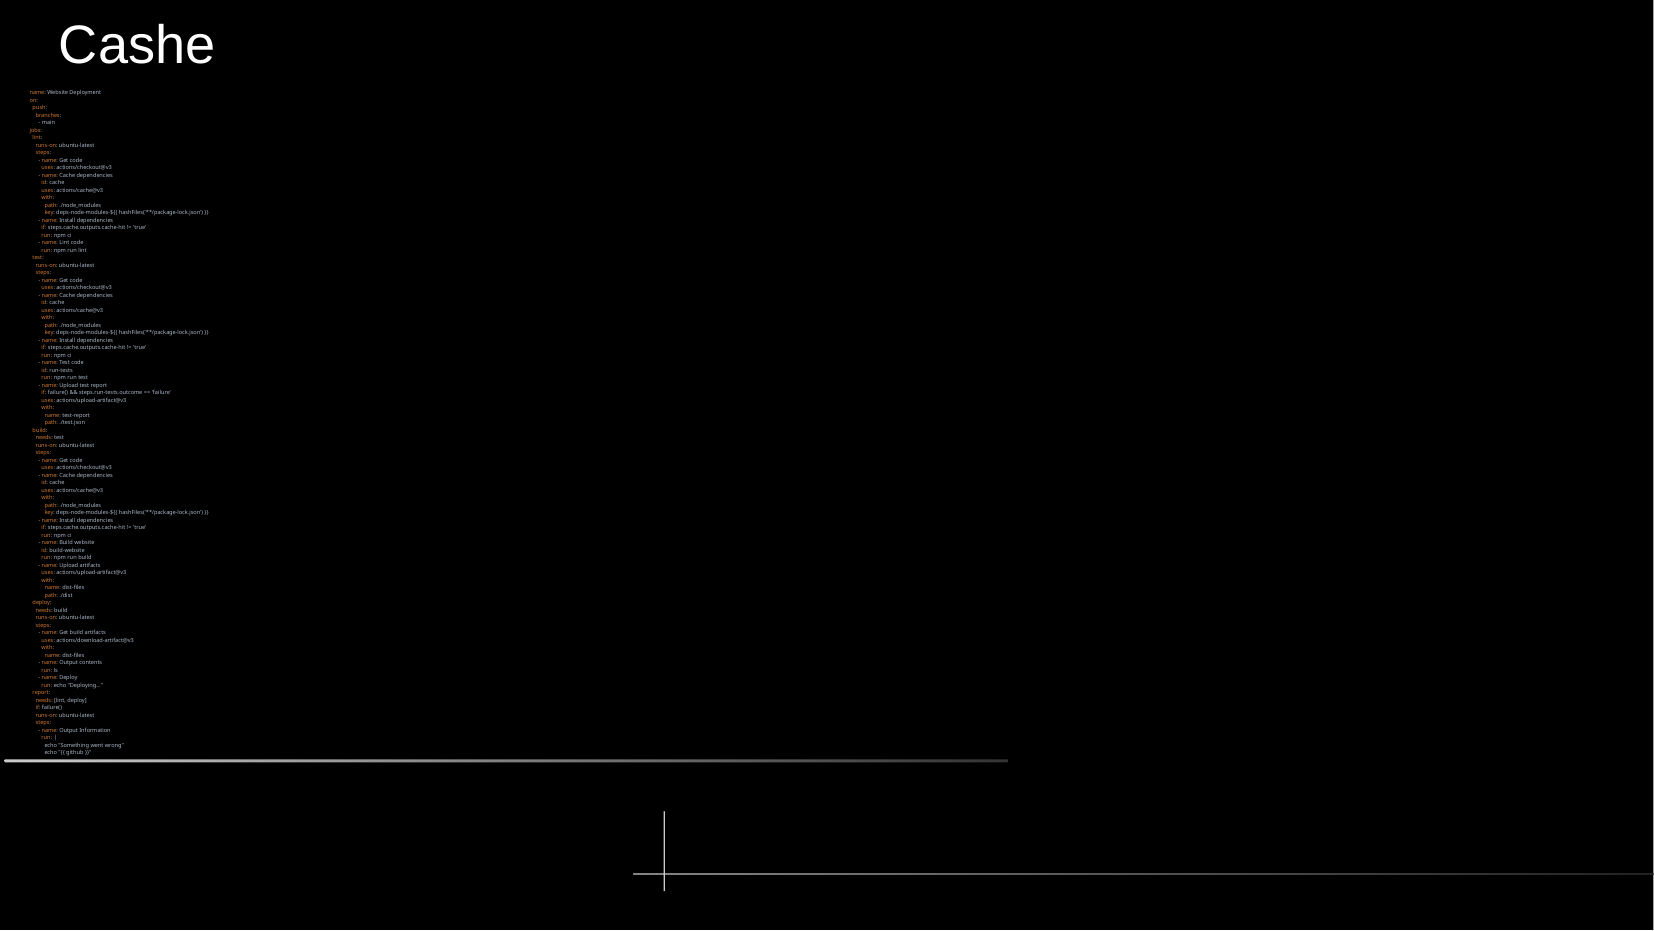

# Cashe
name: Website Deployment
on:
 push:
 branches:
 - main
jobs:
 lint:
 runs-on: ubuntu-latest
 steps:
 - name: Get code
 uses: actions/checkout@v3
 - name: Cache dependencies
 id: cache
 uses: actions/cache@v3
 with:
 path: ./node_modules
 key: deps-node-modules-${{ hashFiles('**/package-lock.json') }}
 - name: Install dependencies
 if: steps.cache.outputs.cache-hit != 'true'
 run: npm ci
 - name: Lint code
 run: npm run lint
 test:
 runs-on: ubuntu-latest
 steps:
 - name: Get code
 uses: actions/checkout@v3
 - name: Cache dependencies
 id: cache
 uses: actions/cache@v3
 with:
 path: ./node_modules
 key: deps-node-modules-${{ hashFiles('**/package-lock.json') }}
 - name: Install dependencies
 if: steps.cache.outputs.cache-hit != 'true'
 run: npm ci
 - name: Test code
 id: run-tests
 run: npm run test
 - name: Upload test report
 if: failure() && steps.run-tests.outcome == 'failure'
 uses: actions/upload-artifact@v3
 with:
 name: test-report
 path: ./test.json
 build:
 needs: test
 runs-on: ubuntu-latest
 steps:
 - name: Get code
 uses: actions/checkout@v3
 - name: Cache dependencies
 id: cache
 uses: actions/cache@v3
 with:
 path: ./node_modules
 key: deps-node-modules-${{ hashFiles('**/package-lock.json') }}
 - name: Install dependencies
 if: steps.cache.outputs.cache-hit != 'true'
 run: npm ci
 - name: Build website
 id: build-website
 run: npm run build
 - name: Upload artifacts
 uses: actions/upload-artifact@v3
 with:
 name: dist-files
 path: ./dist
 deploy:
 needs: build
 runs-on: ubuntu-latest
 steps:
 - name: Get build artifacts
 uses: actions/download-artifact@v3
 with:
 name: dist-files
 - name: Output contents
 run: ls
 - name: Deploy
 run: echo "Deploying..."
 report:
 needs: [lint, deploy]
 if: failure()
 runs-on: ubuntu-latest
 steps:
 - name: Output Information
 run: |
 echo "Something went wrong"
 echo "{{ github }}"